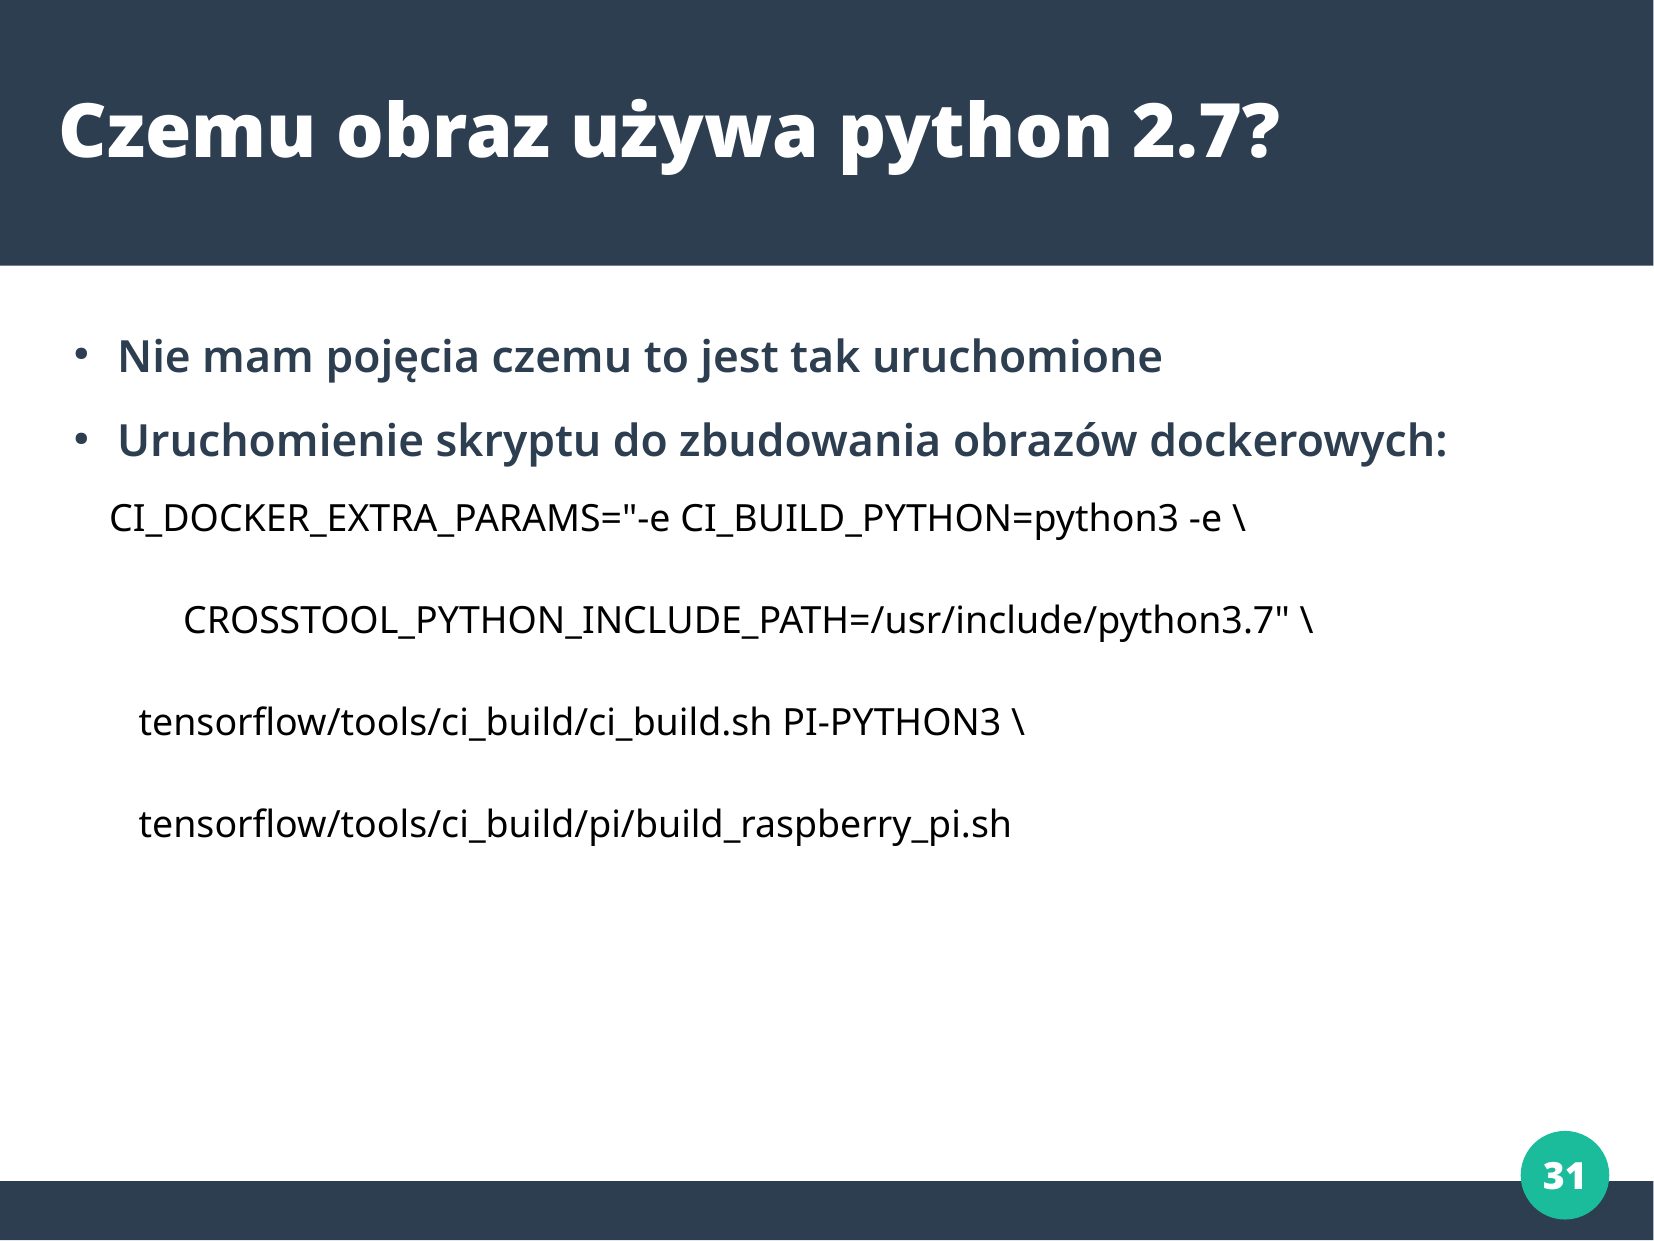

# Czemu obraz używa python 2.7?
Nie mam pojęcia czemu to jest tak uruchomione
Uruchomienie skryptu do zbudowania obrazów dockerowych:
CI_DOCKER_EXTRA_PARAMS="-e CI_BUILD_PYTHON=python3 -e \
	CROSSTOOL_PYTHON_INCLUDE_PATH=/usr/include/python3.7" \
 tensorflow/tools/ci_build/ci_build.sh PI-PYTHON3 \
 tensorflow/tools/ci_build/pi/build_raspberry_pi.sh
31